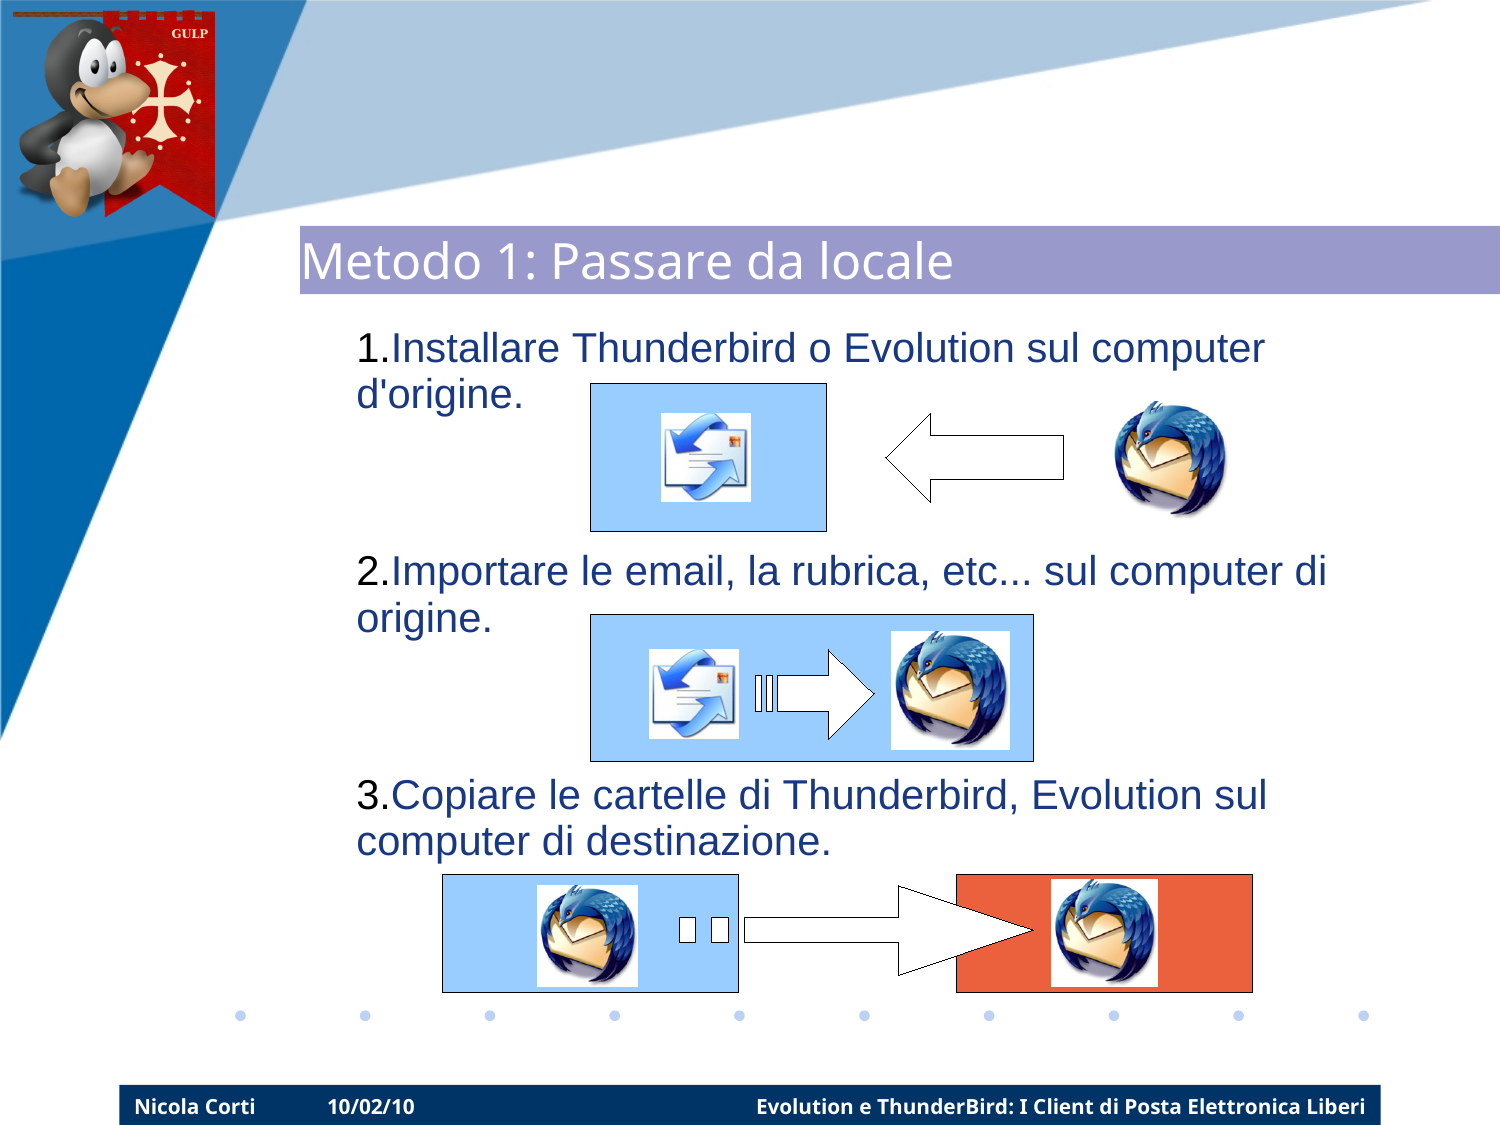

# Metodo 1: Passare da locale
Installare Thunderbird o Evolution sul computer d'origine.
Importare le email, la rubrica, etc... sul computer di origine.
Copiare le cartelle di Thunderbird, Evolution sul computer di destinazione.